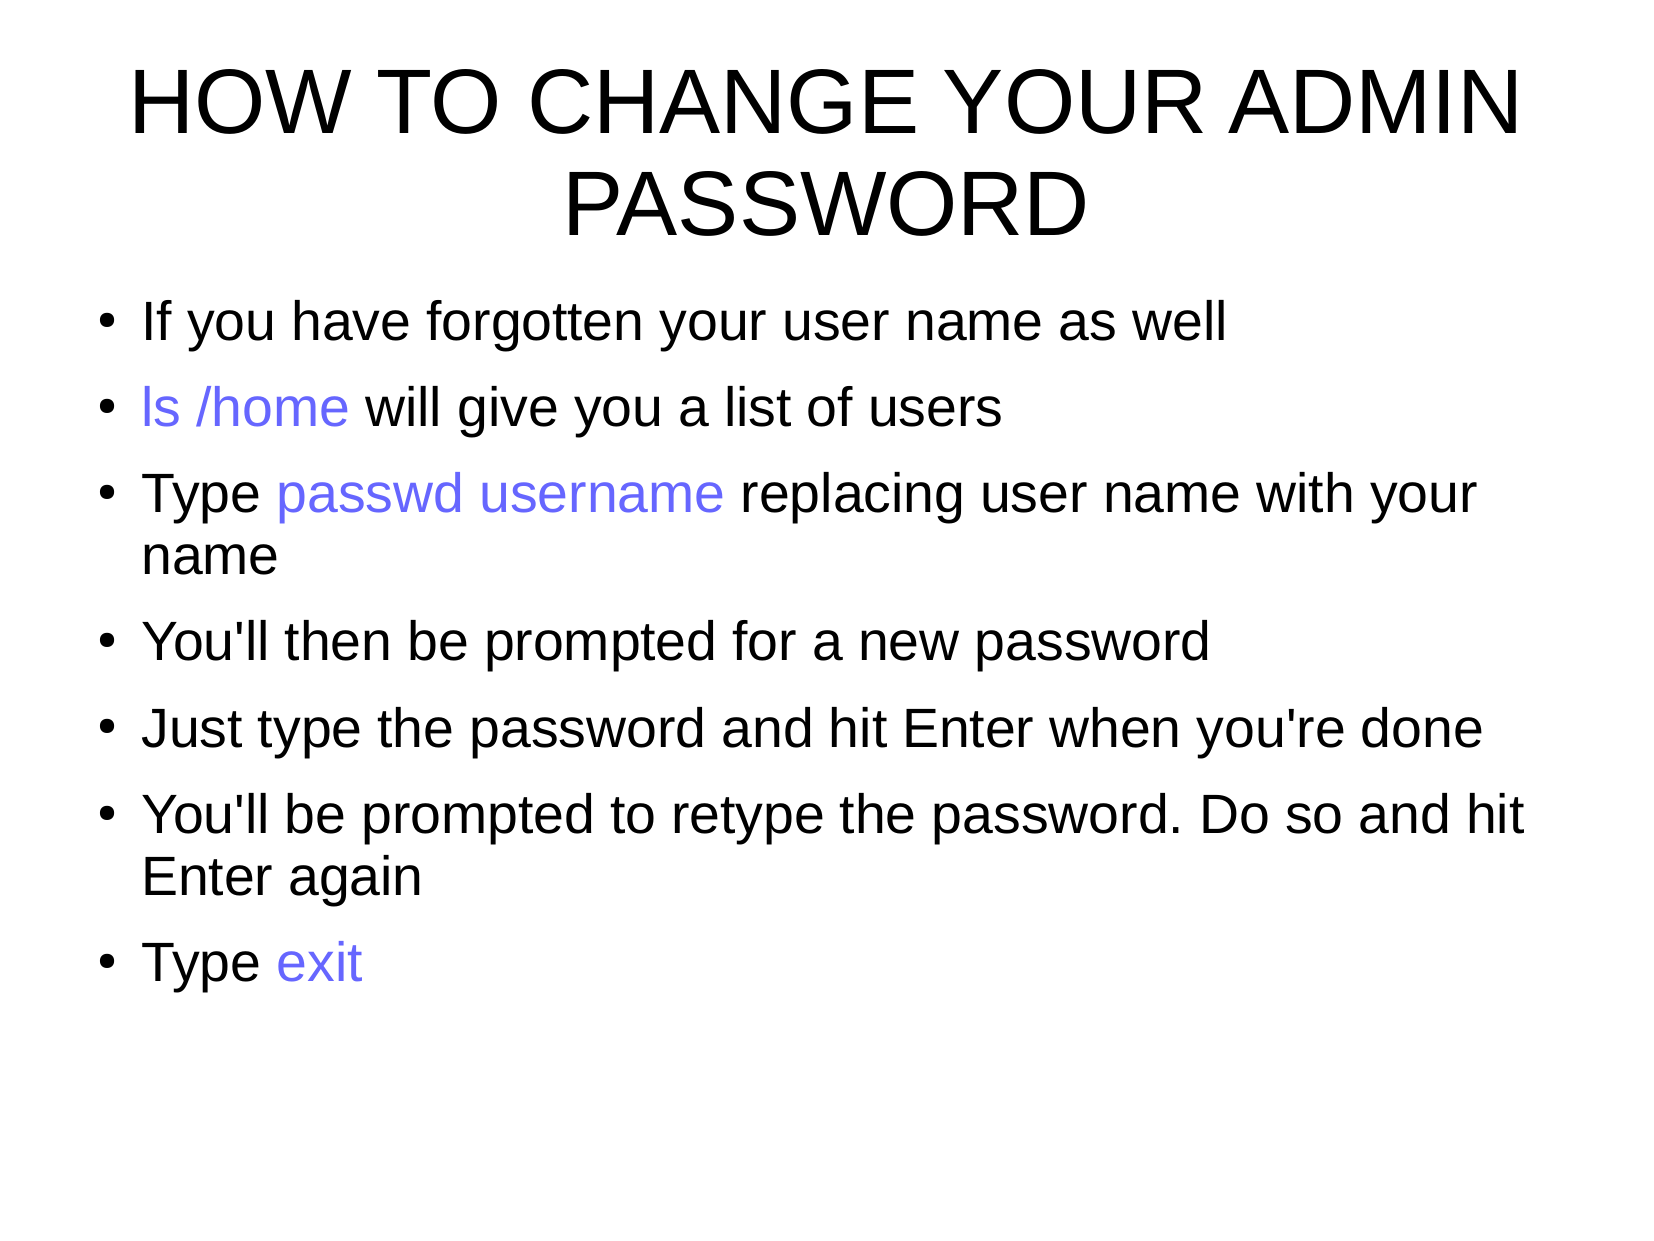

# HOW TO CHANGE YOUR ADMIN PASSWORD
If you have forgotten your user name as well
ls /home will give you a list of users
Type passwd username replacing user name with your name
You'll then be prompted for a new password
Just type the password and hit Enter when you're done
You'll be prompted to retype the password. Do so and hit Enter again
Type exit